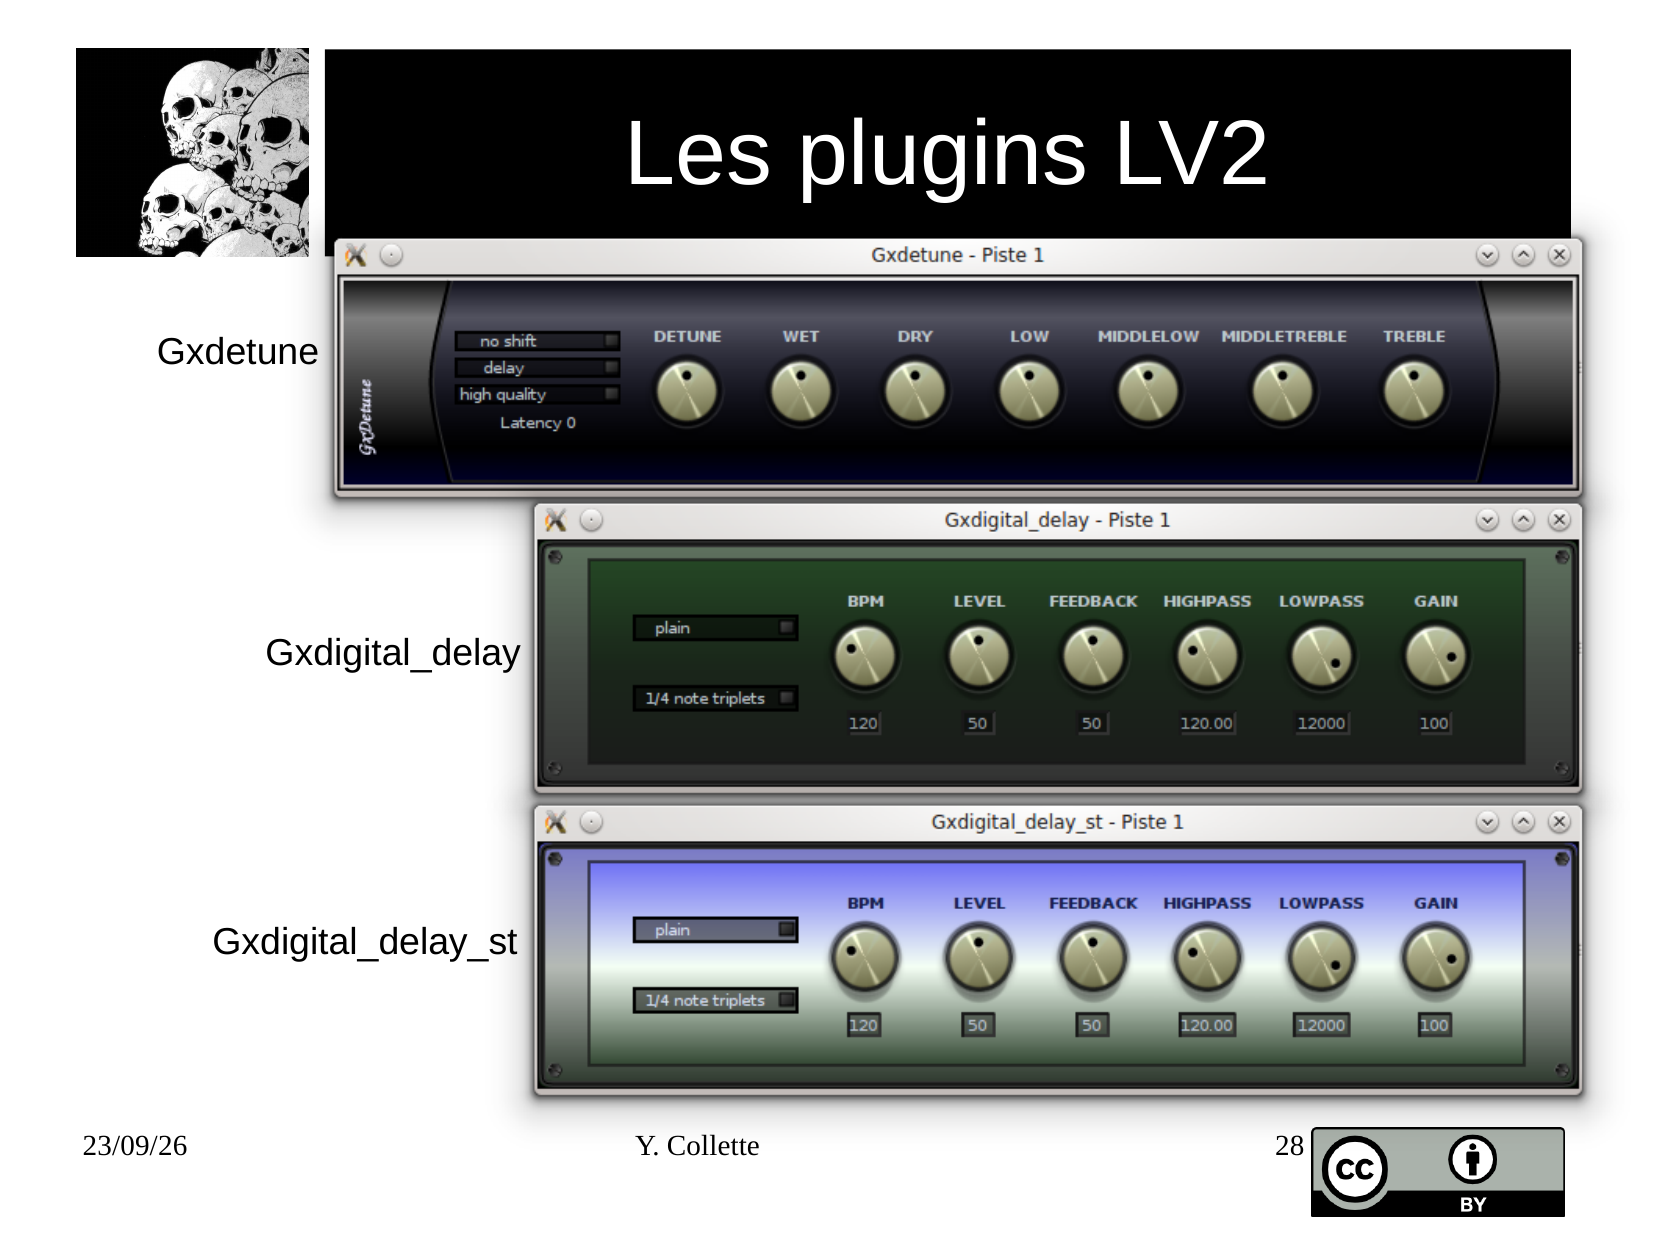

# Les plugins LV2
Gxdetune
Gxdigital_delay
Gxdigital_delay_st
Y. Collette
28